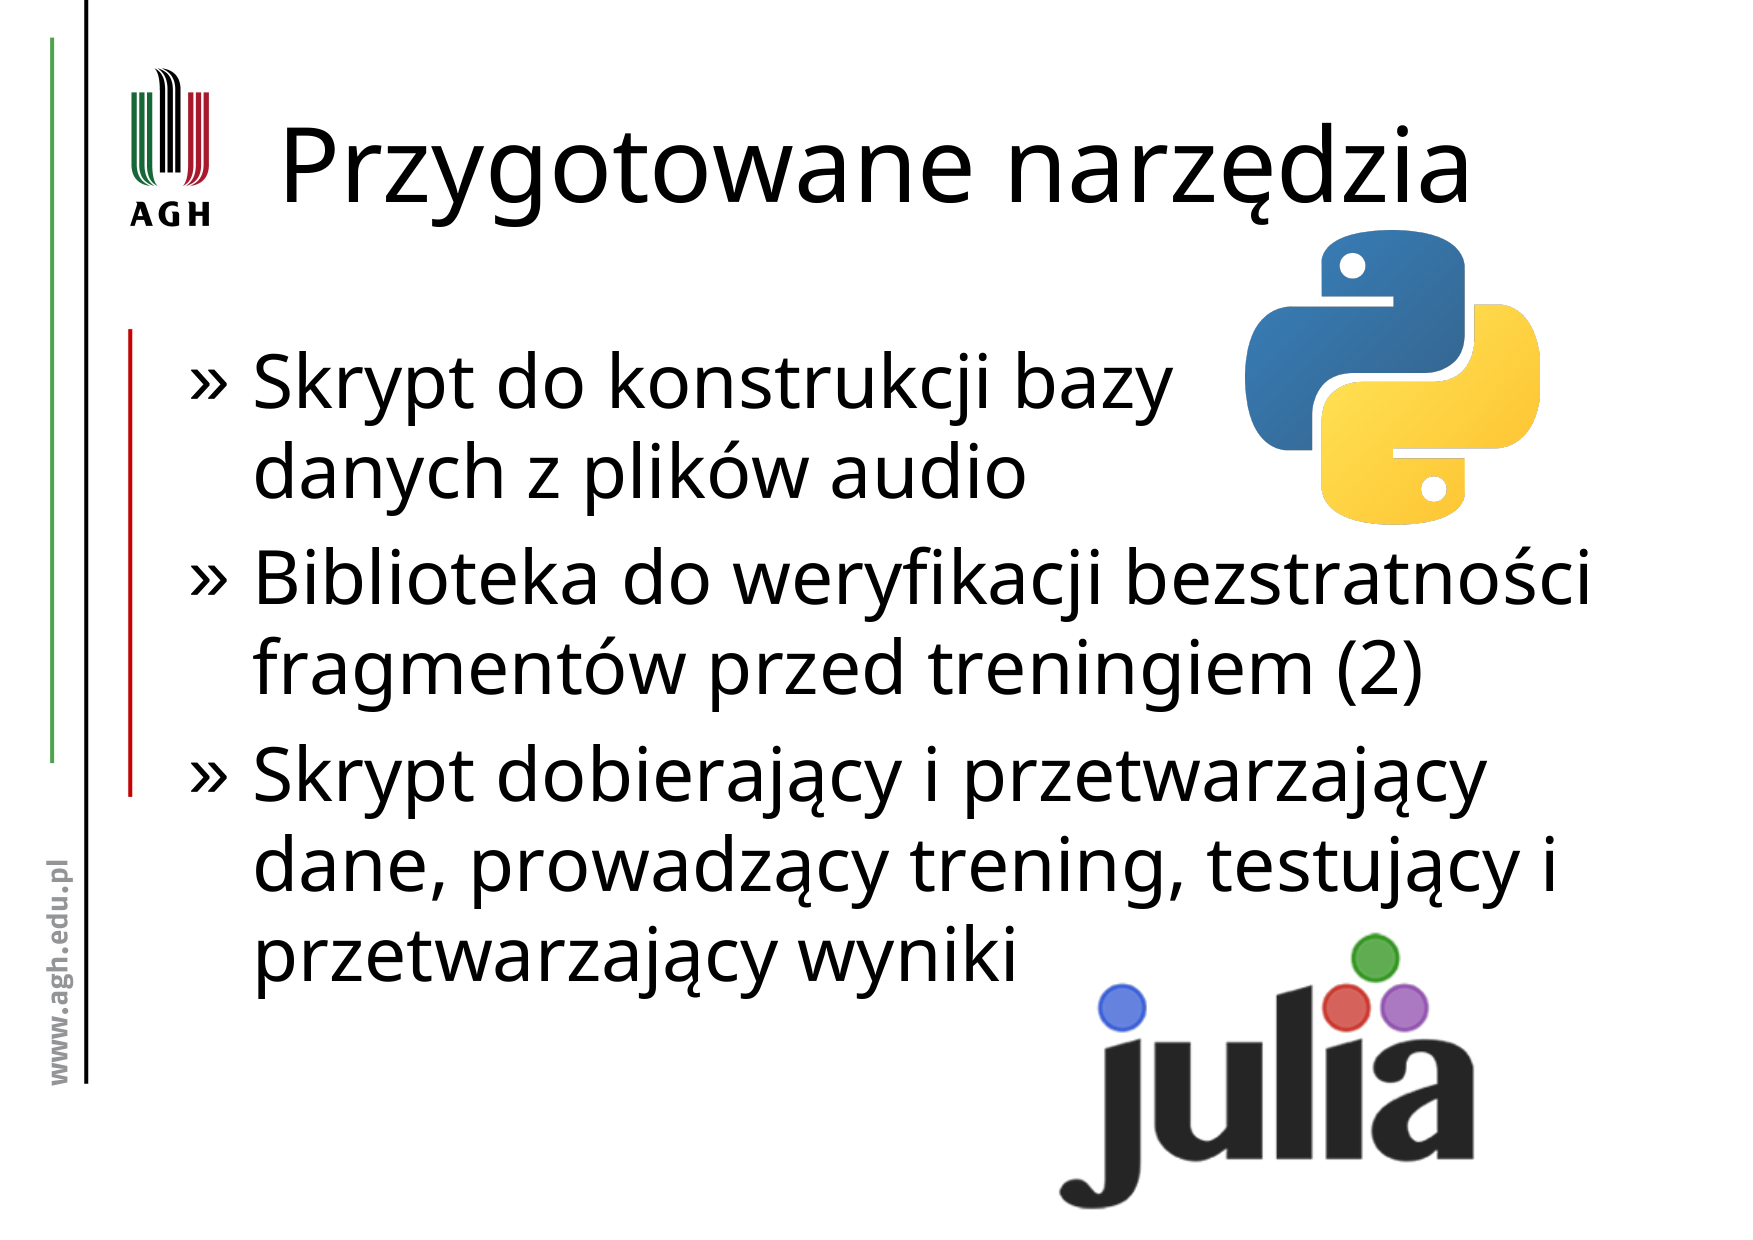

# Przygotowane narzędzia
Skrypt do konstrukcji bazy
danych z plików audio
Biblioteka do weryfikacji bezstratności fragmentów przed treningiem (2)
Skrypt dobierający i przetwarzający dane, prowadzący trening, testujący i przetwarzający wyniki